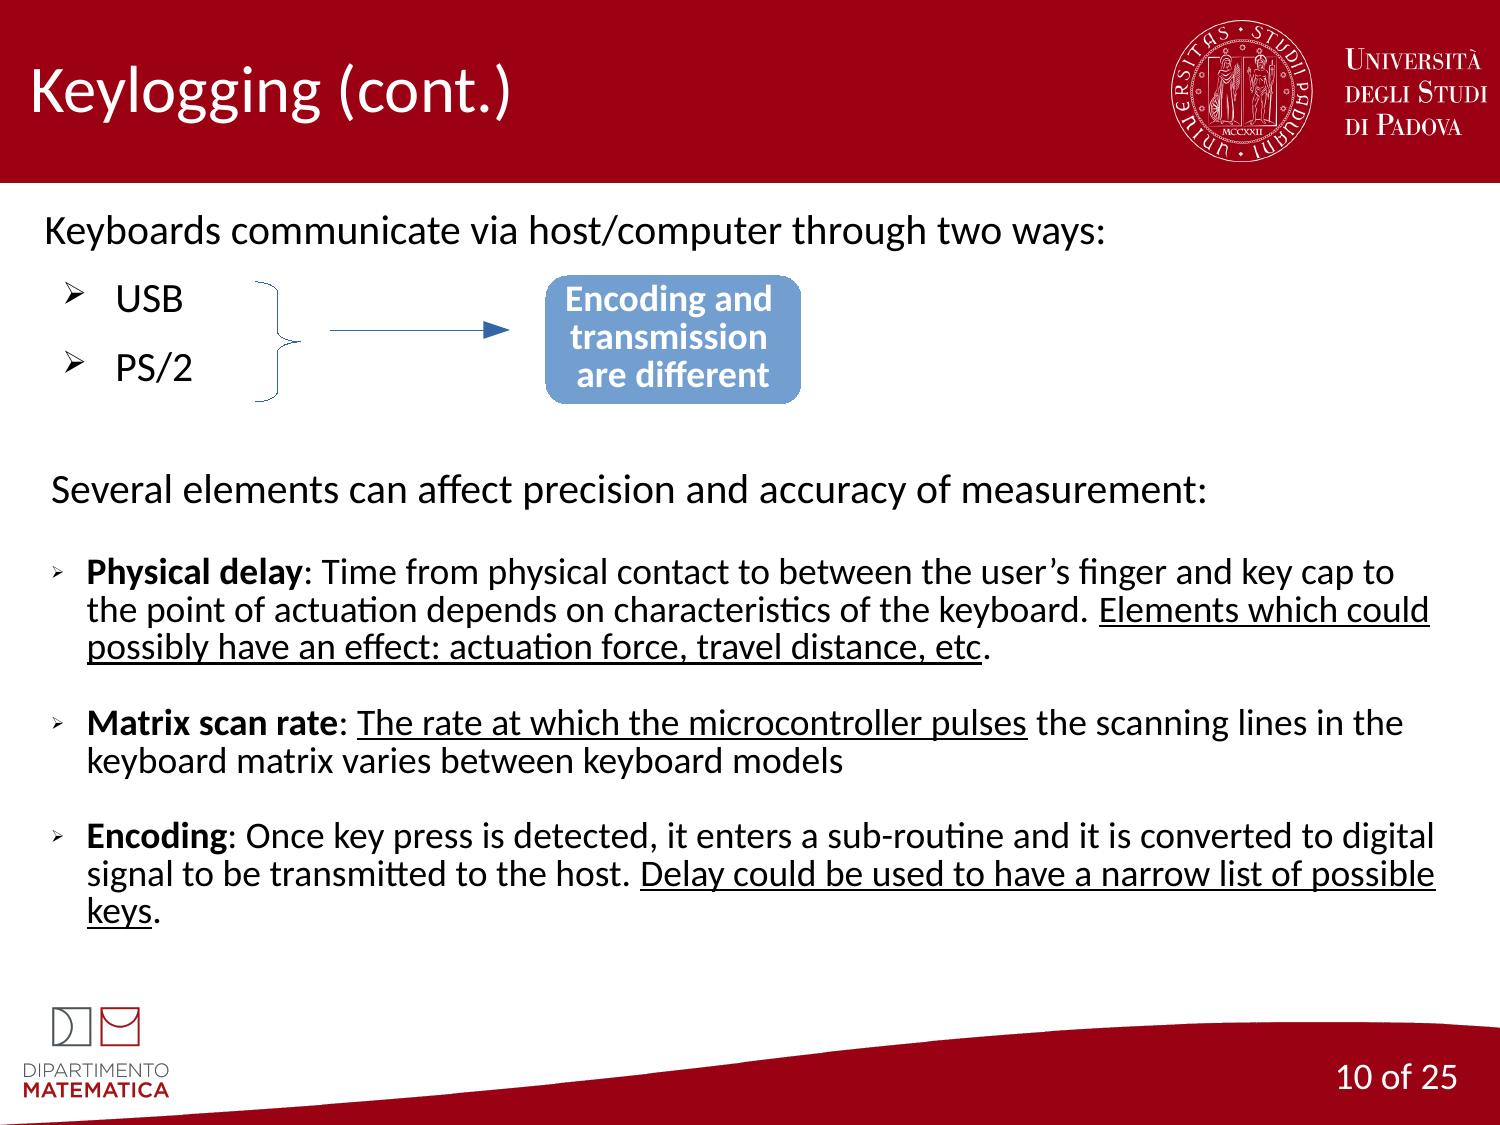

# Keylogging (cont.)
Keyboards communicate via host/computer through two ways:
USB
PS/2
Encoding and
transmission
are different
Several elements can affect precision and accuracy of measurement:
Physical delay: Time from physical contact to between the user’s finger and key cap to the point of actuation depends on characteristics of the keyboard. Elements which could possibly have an effect: actuation force, travel distance, etc.
Matrix scan rate: The rate at which the microcontroller pulses the scanning lines in the keyboard matrix varies between keyboard models
Encoding: Once key press is detected, it enters a sub-routine and it is converted to digital signal to be transmitted to the host. Delay could be used to have a narrow list of possible keys.
 of 25